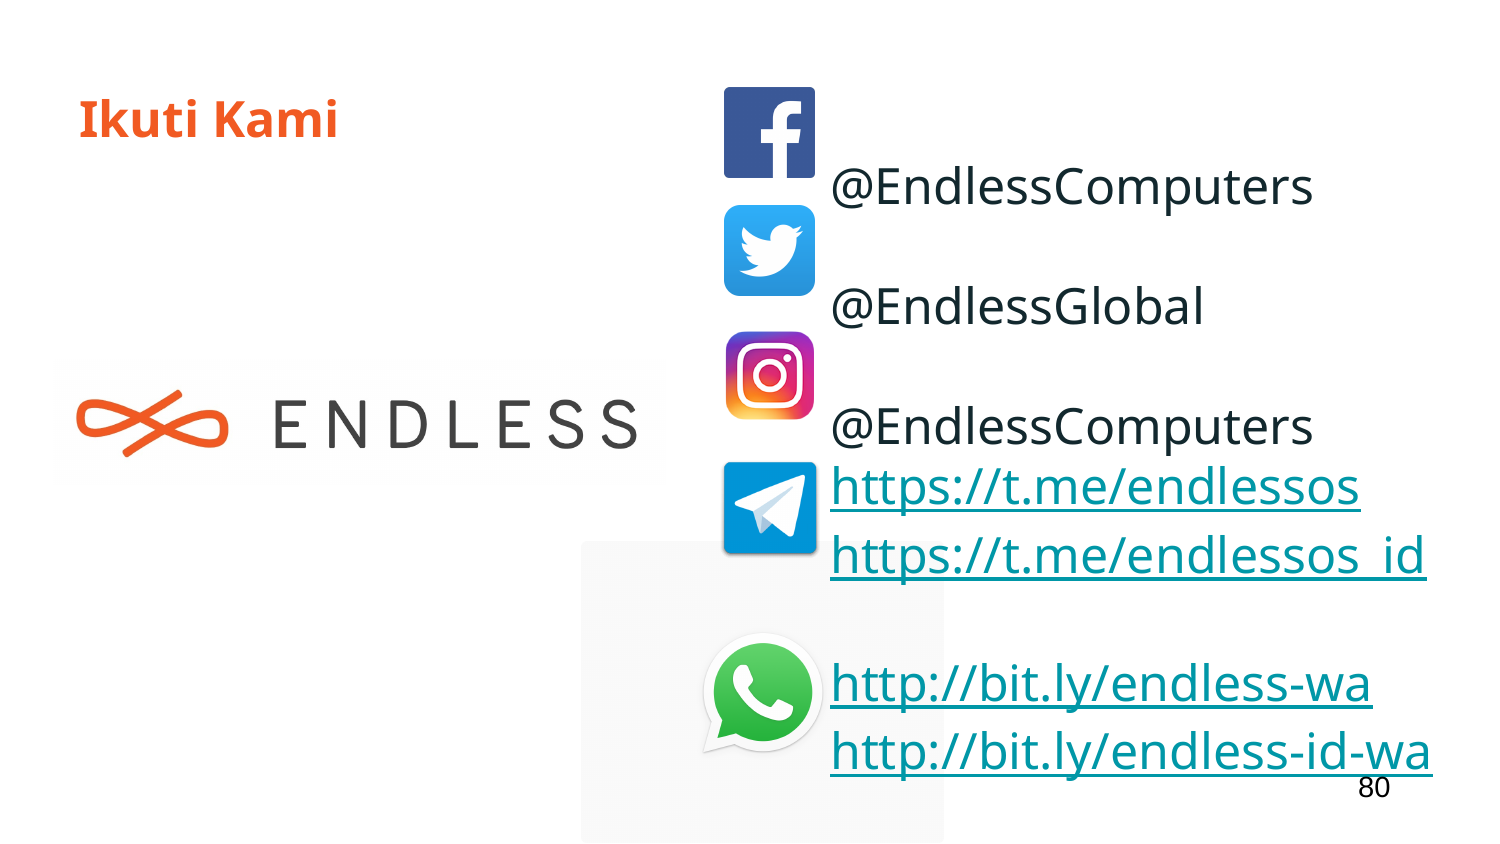

Ikuti Kami
# @EndlessComputers
@EndlessGlobal
@EndlessComputers
https://t.me/endlessos
https://t.me/endlessos_id
http://bit.ly/endless-wa
http://bit.ly/endless-id-wa